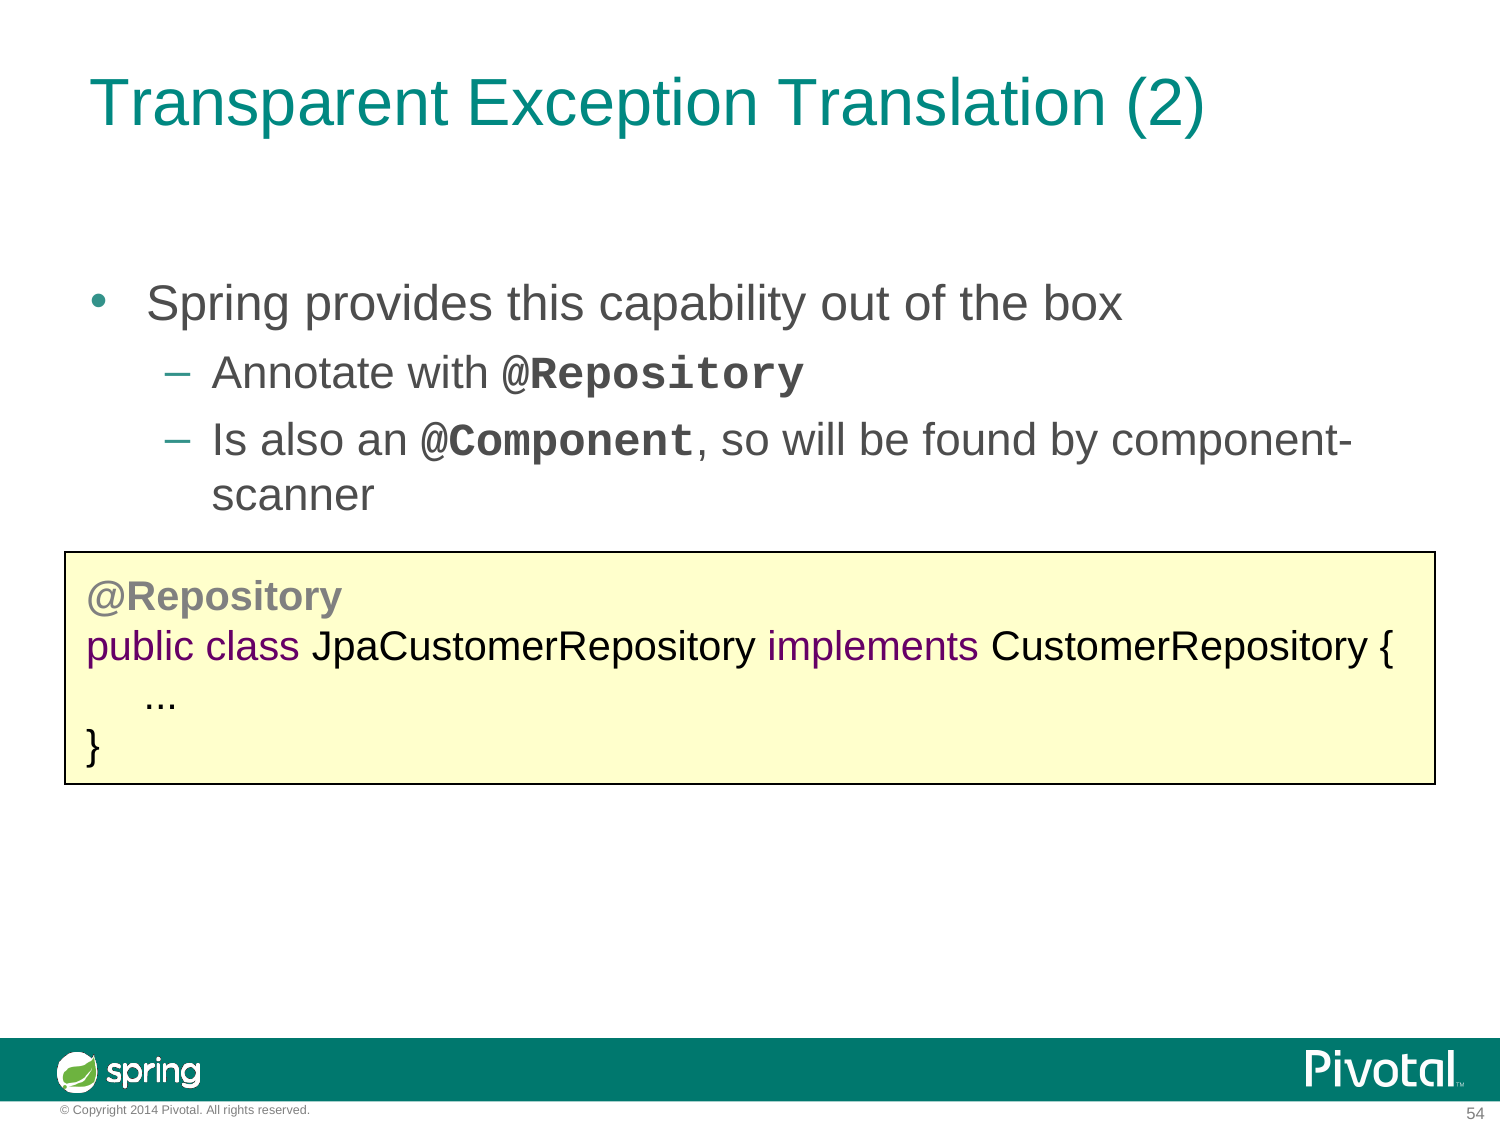

# Transparent Exception Translation (2)
Spring provides this capability out of the box
Annotate with @Repository
Is also an @Component, so will be found by component-scanner
@Repository
public class JpaCustomerRepository implements CustomerRepository {
 ...
}